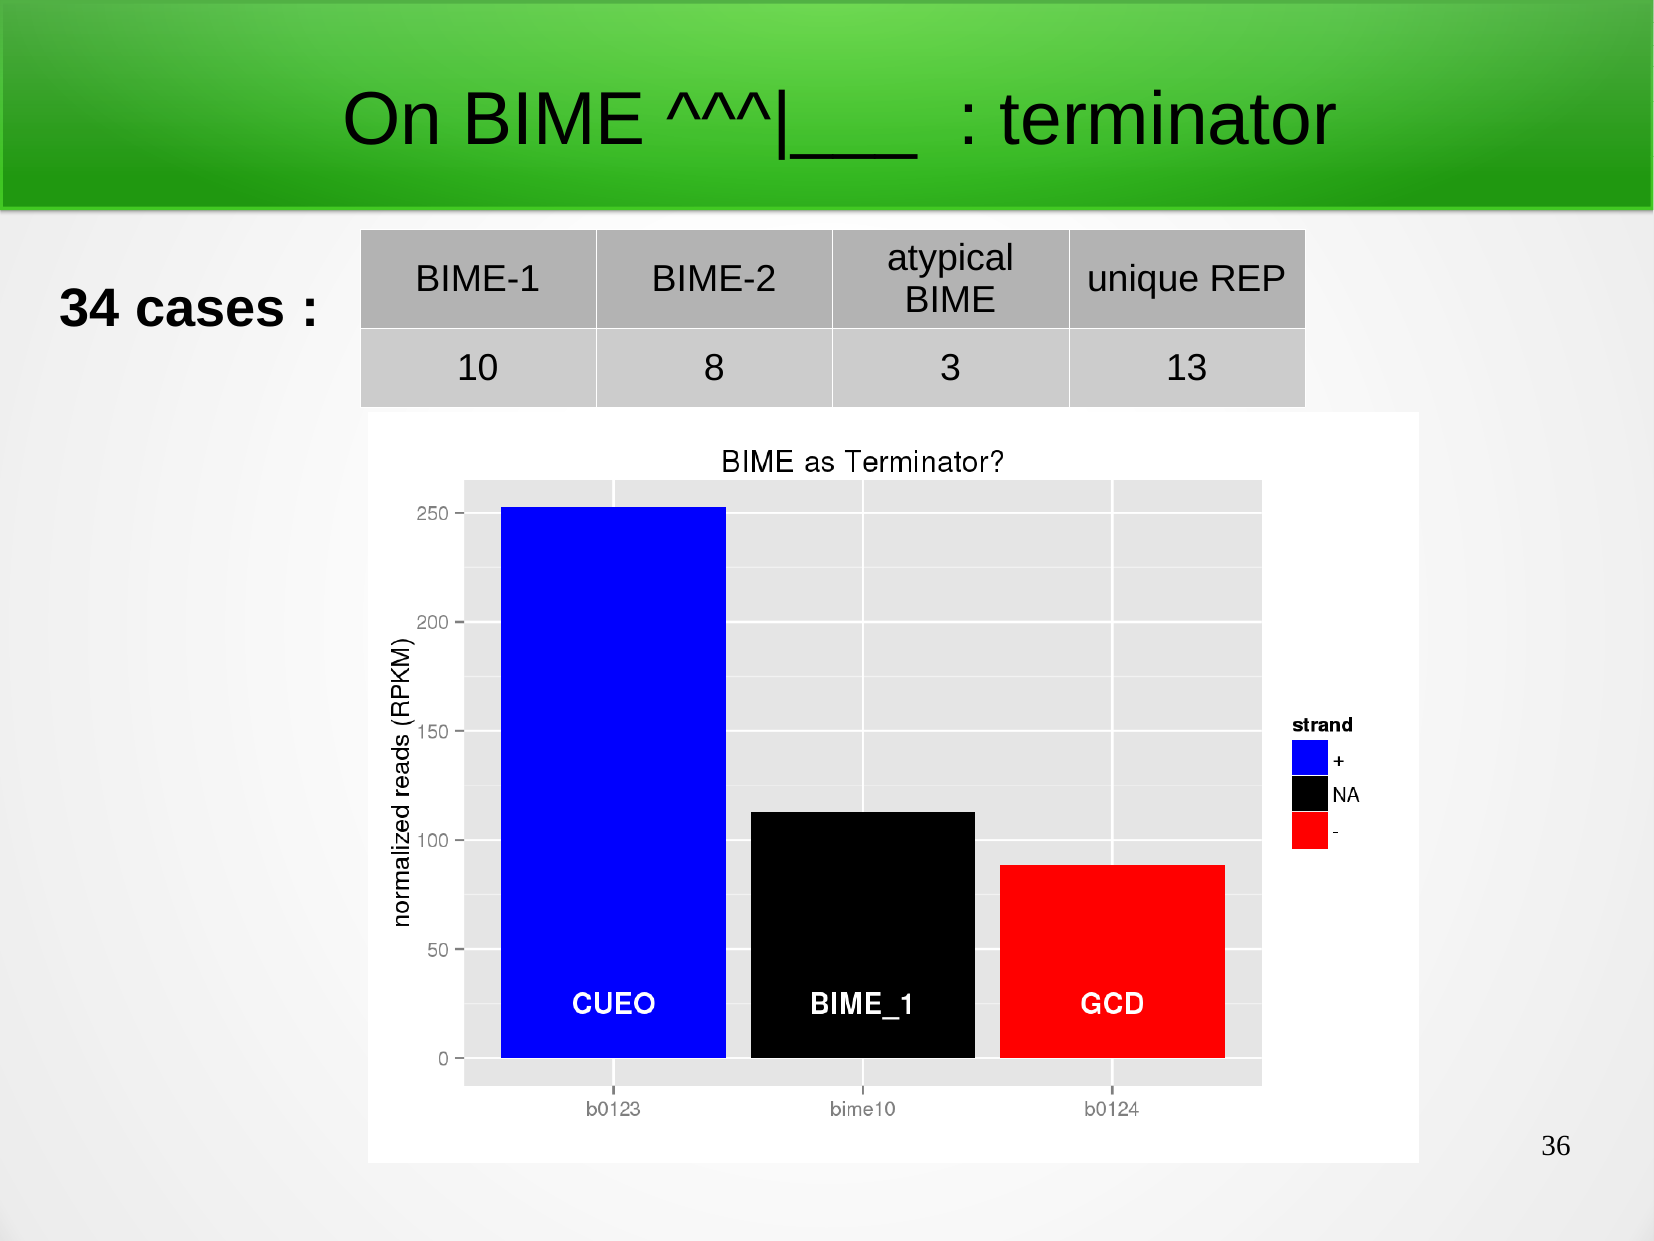

# On BIME ^^^|___ : terminator
| BIME-1 | BIME-2 | atypical BIME | unique REP |
| --- | --- | --- | --- |
| 10 | 8 | 3 | 13 |
34 cases :
36